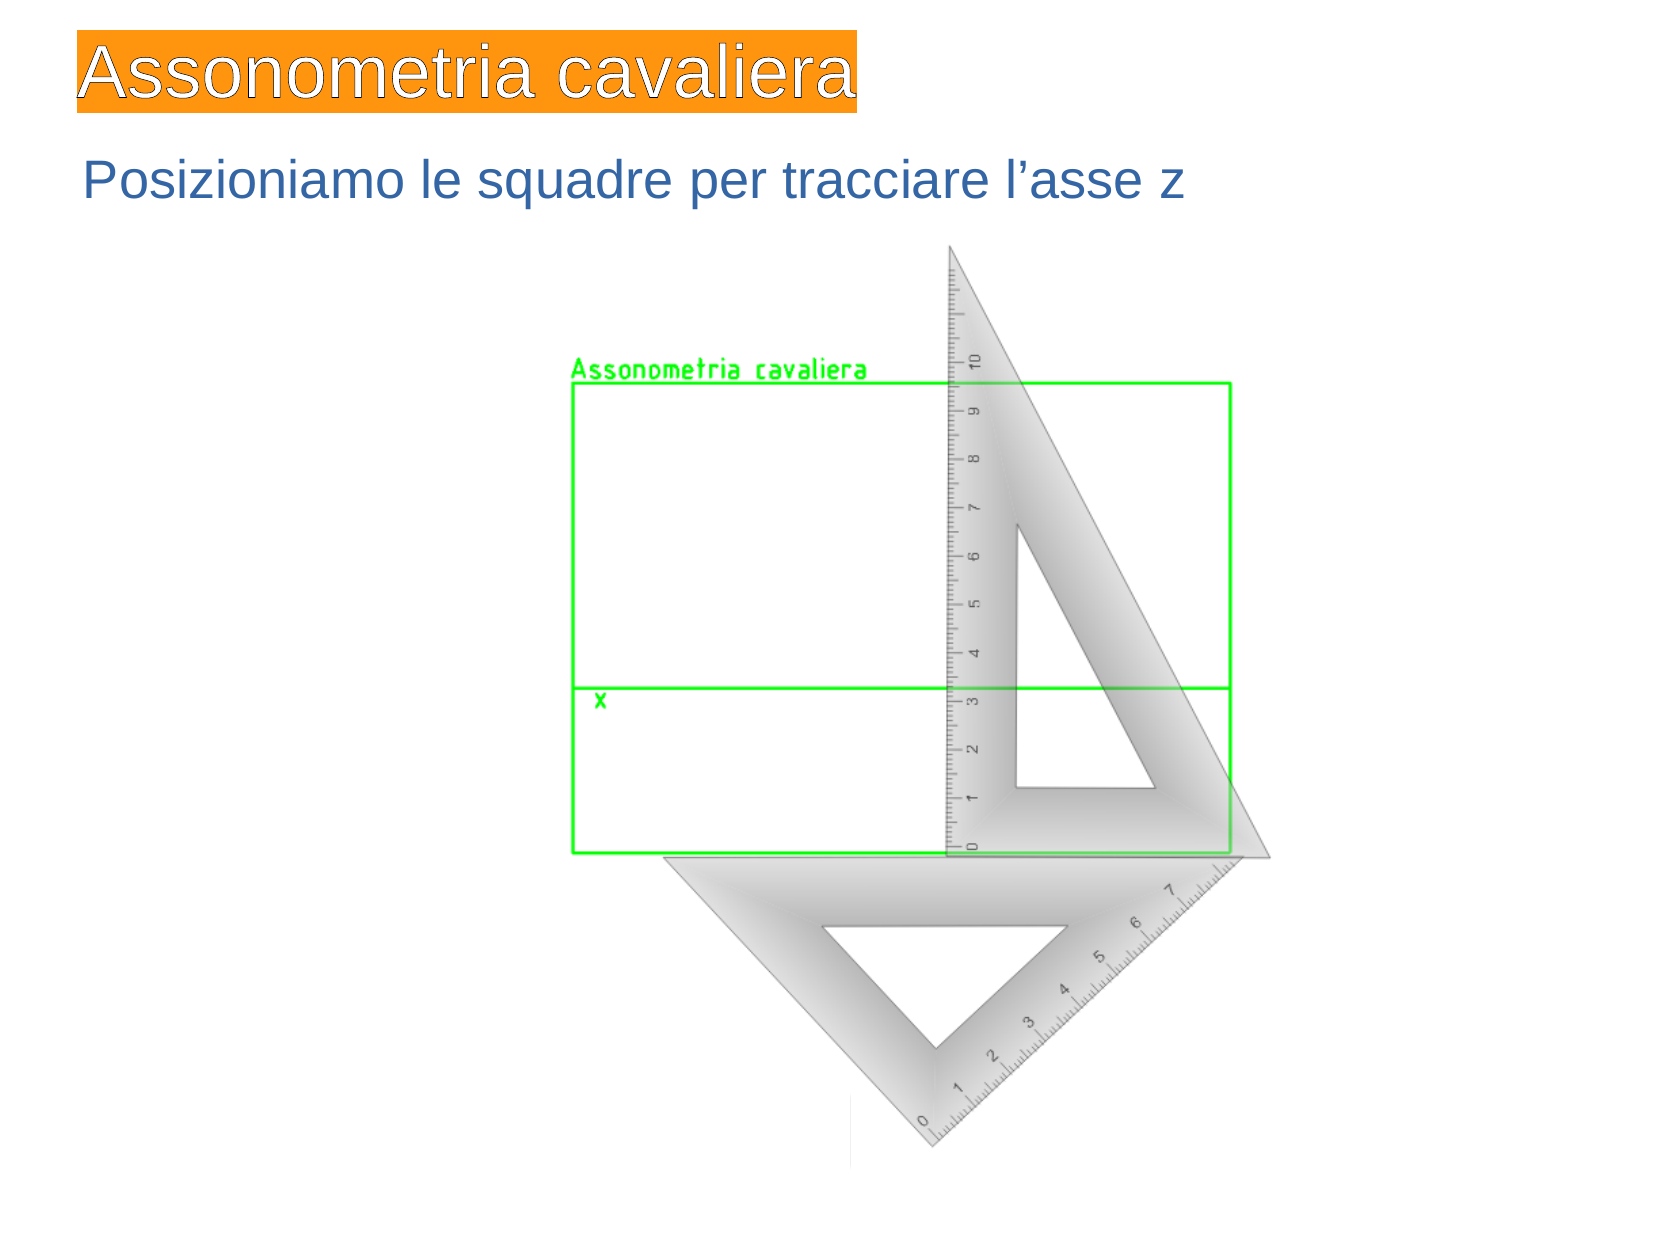

# Assonometria cavaliera
Posizioniamo le squadre per tracciare l’asse z
ss